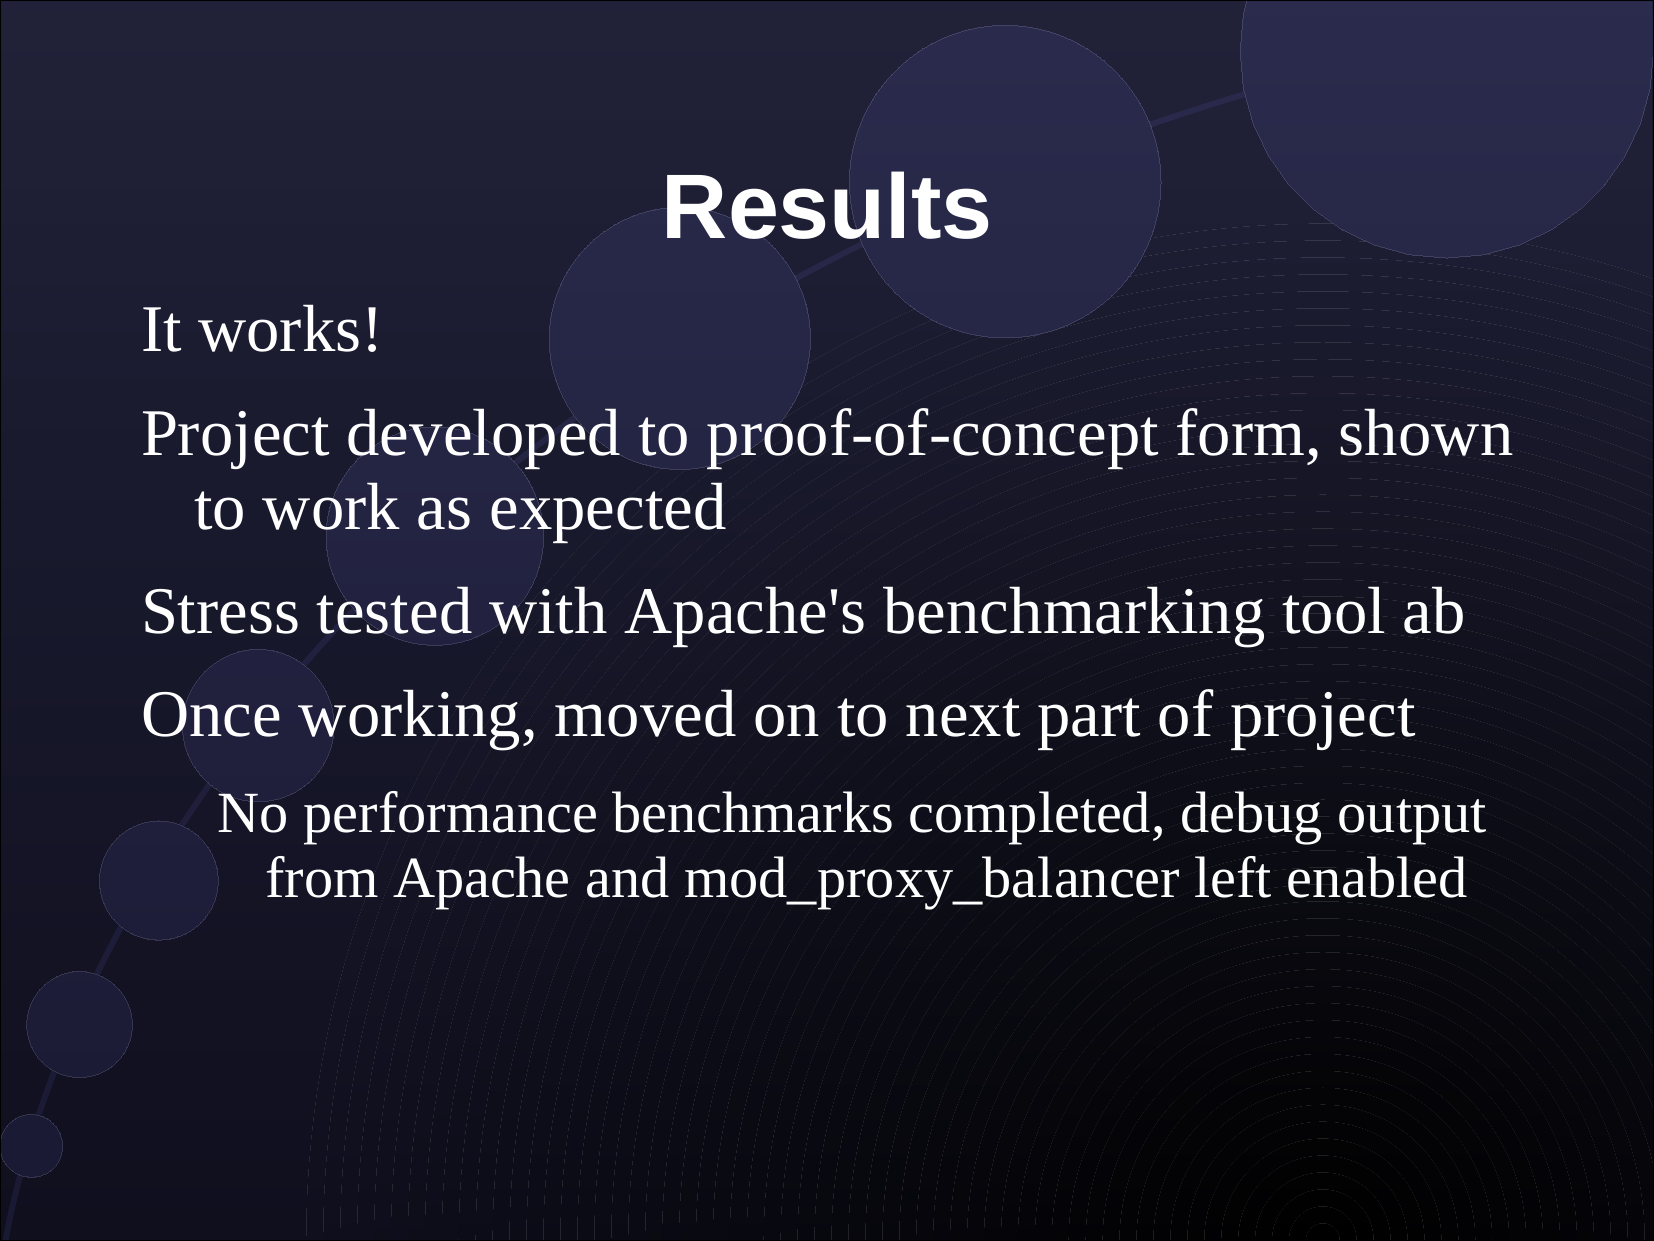

# Results
It works!
Project developed to proof-of-concept form, shown to work as expected
Stress tested with Apache's benchmarking tool ab
Once working, moved on to next part of project
No performance benchmarks completed, debug output from Apache and mod_proxy_balancer left enabled